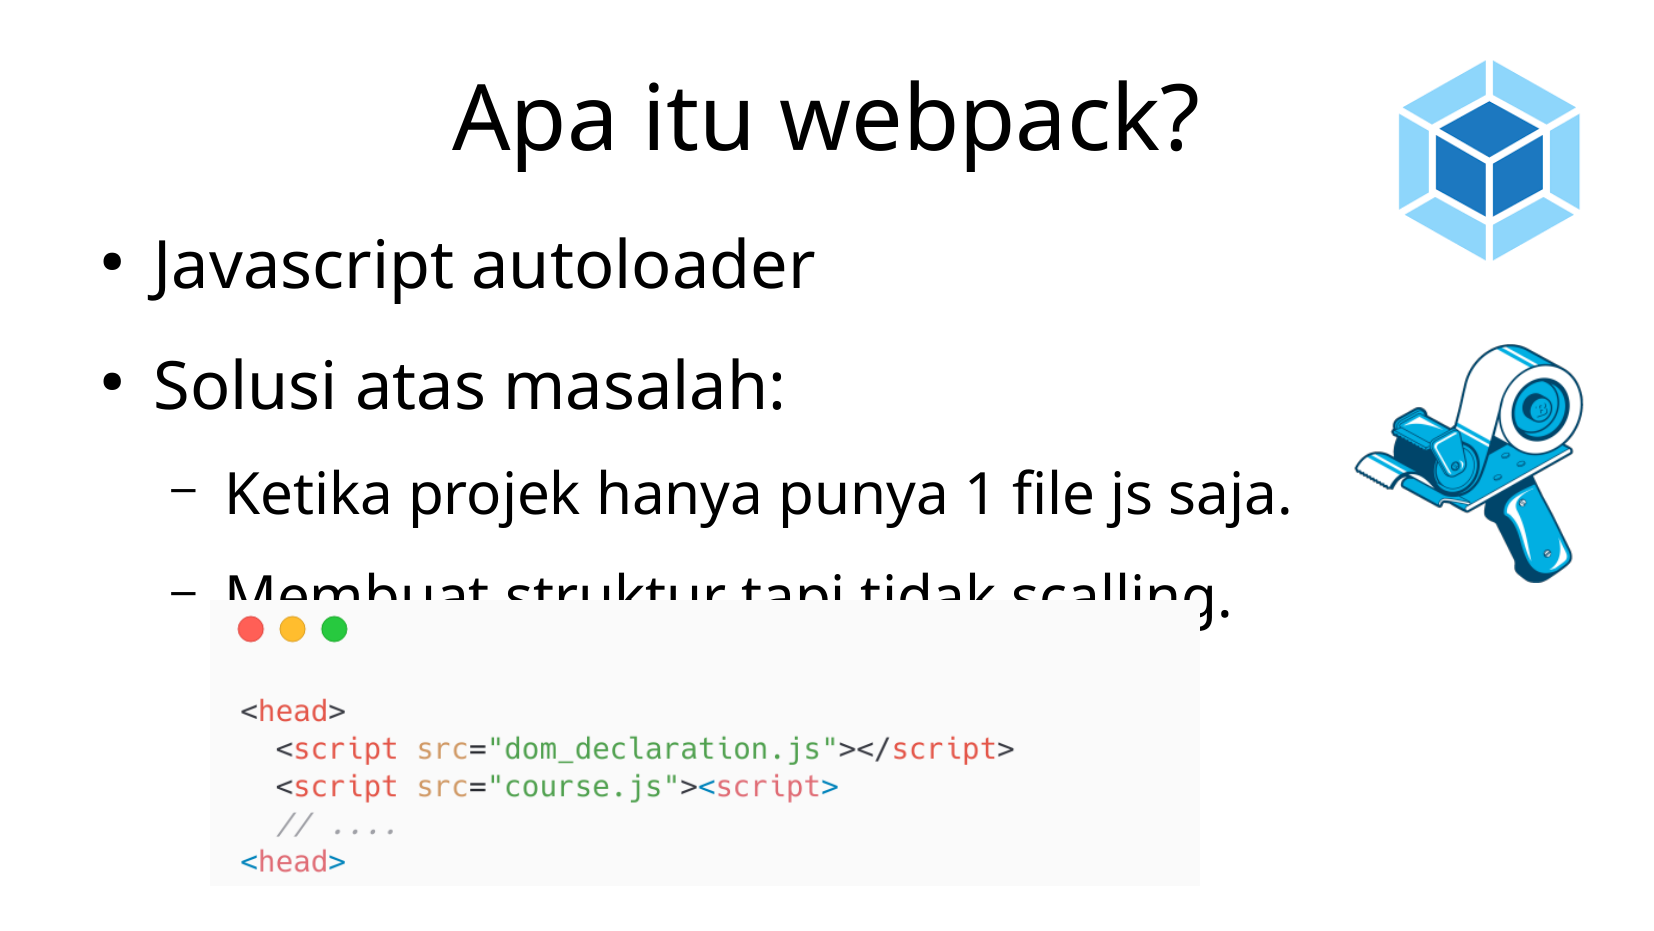

# Apa itu webpack?
Javascript autoloader
Solusi atas masalah:
Ketika projek hanya punya 1 file js saja.
Membuat struktur tapi tidak scalling.